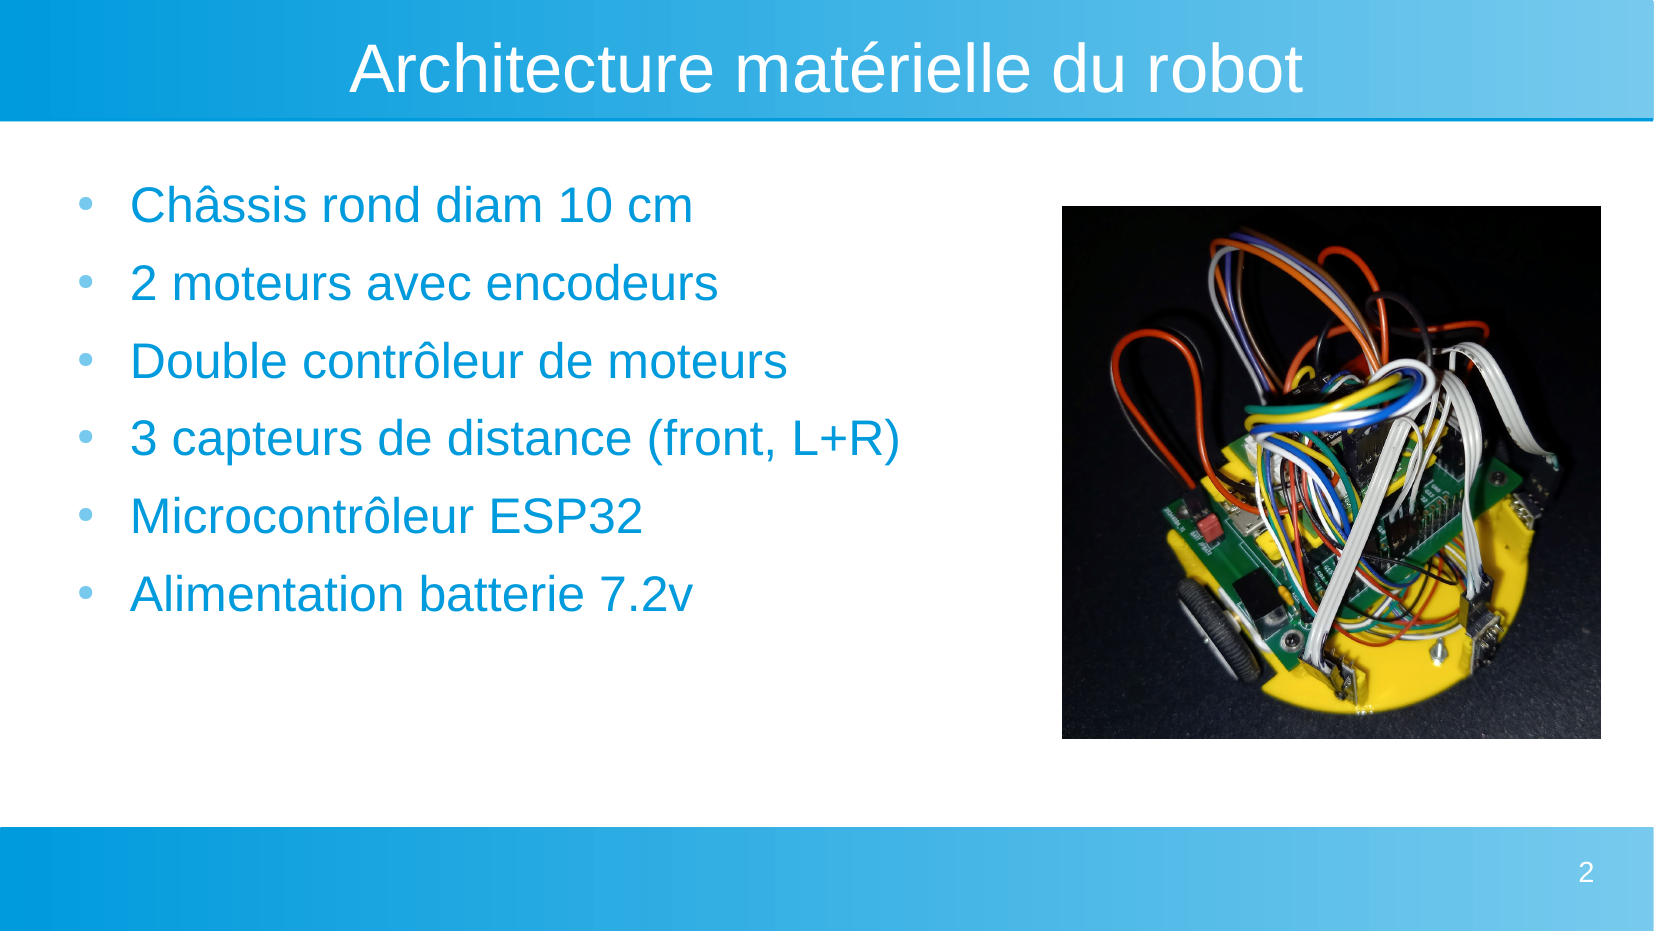

# Architecture matérielle du robot
Châssis rond diam 10 cm
2 moteurs avec encodeurs
Double contrôleur de moteurs
3 capteurs de distance (front, L+R)
Microcontrôleur ESP32
Alimentation batterie 7.2v
2